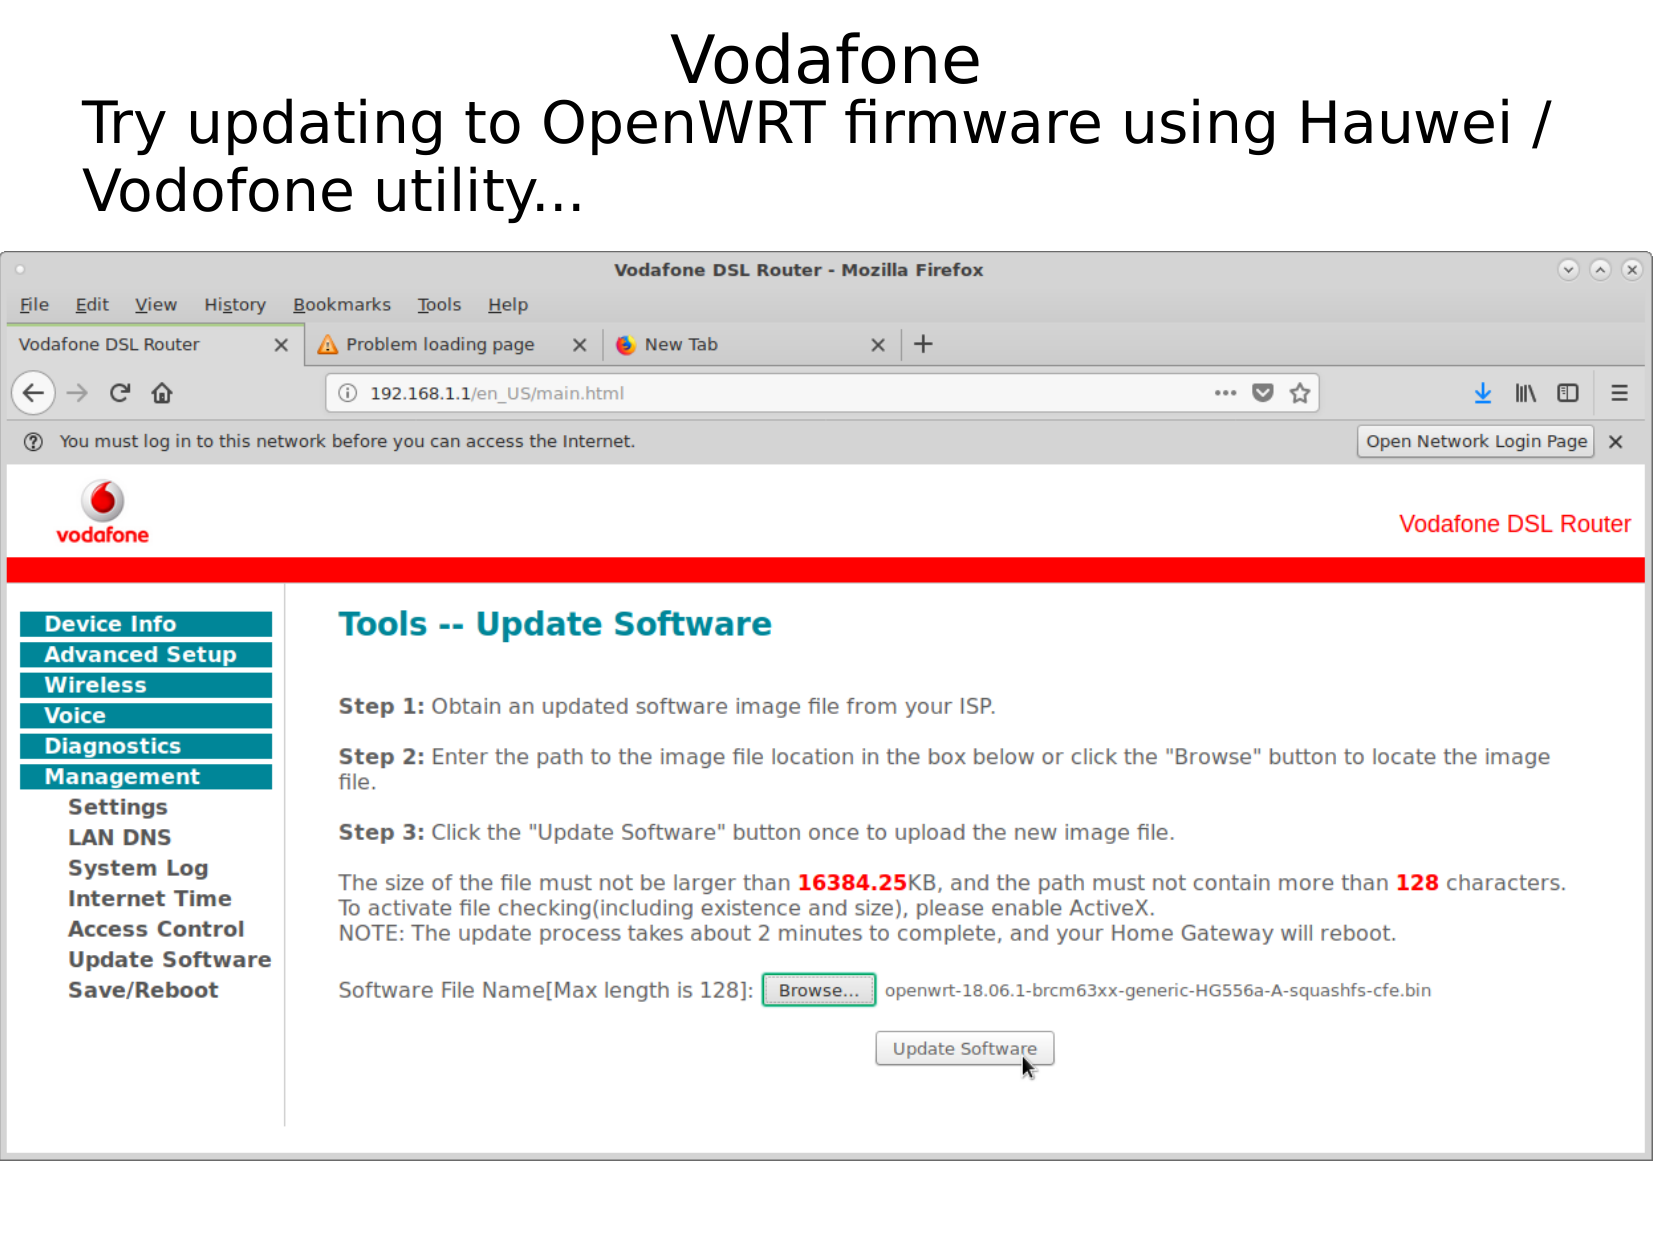

# Vodafone
Try updating to OpenWRT firmware using Hauwei / Vodofone utility...